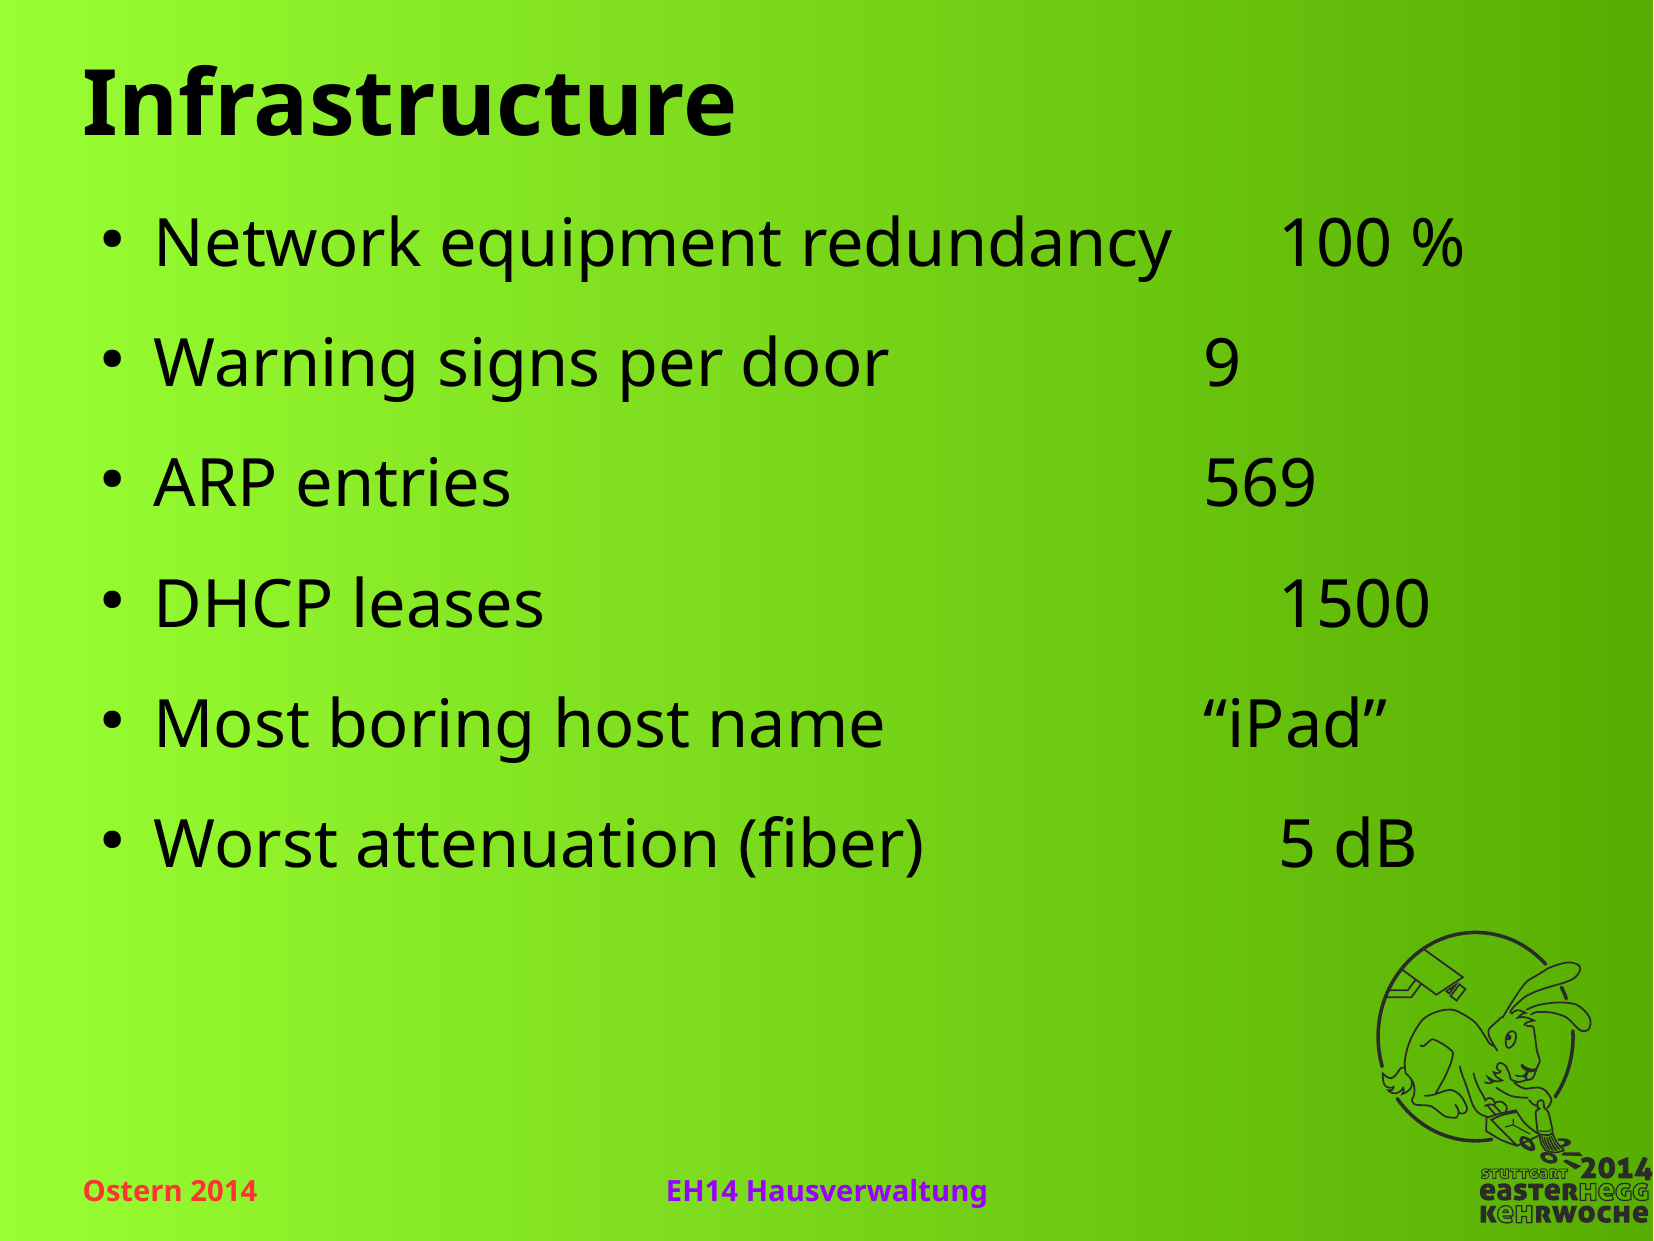

# Infrastructure
Network equipment redundancy		100 %
Warning signs per door					9
ARP entries										569
DHCP leases										1500
Most boring host name					“iPad”
Worst attenuation (fiber)					5 dB